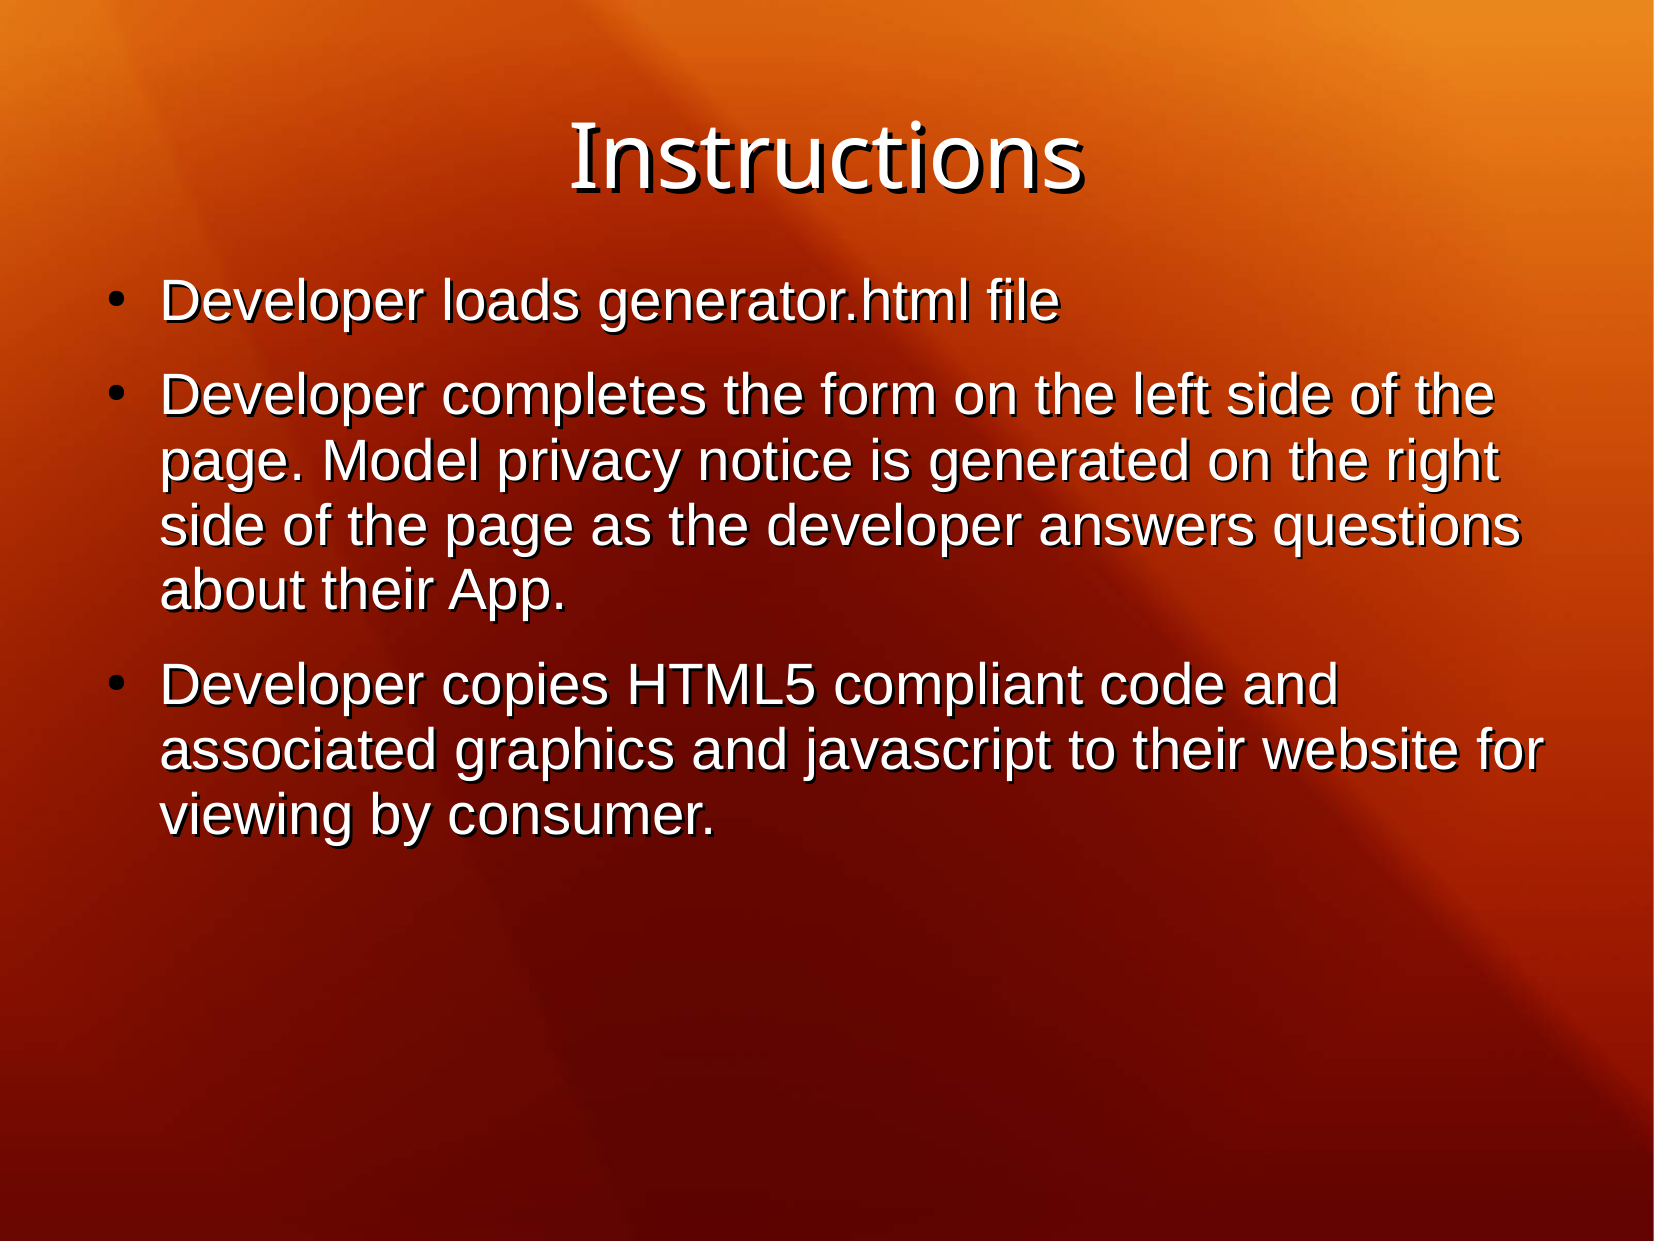

# Instructions
Developer loads generator.html file
Developer completes the form on the left side of the page. Model privacy notice is generated on the right side of the page as the developer answers questions about their App.
Developer copies HTML5 compliant code and associated graphics and javascript to their website for viewing by consumer.